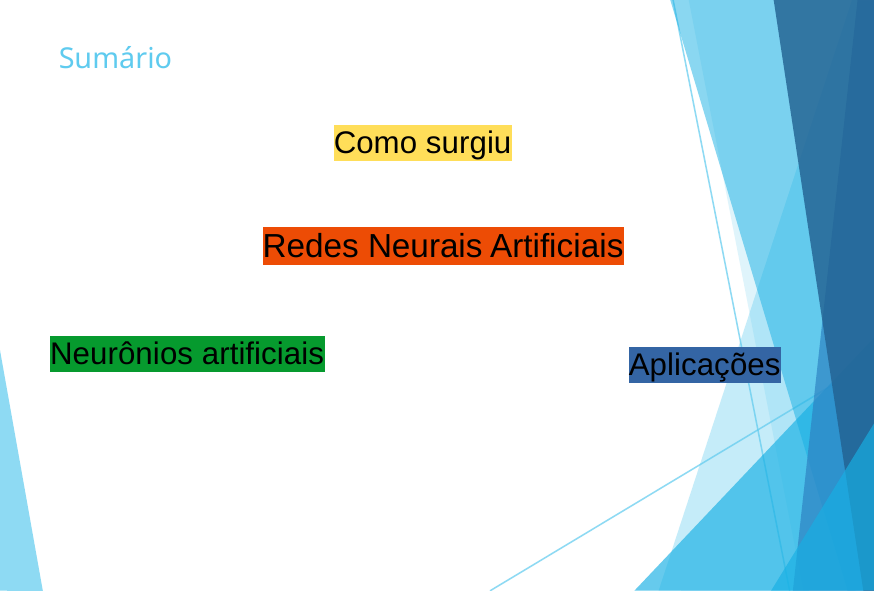

# Sumário
Como surgiu
Redes Neurais Artificiais
Neurônios artificiais
Aplicações